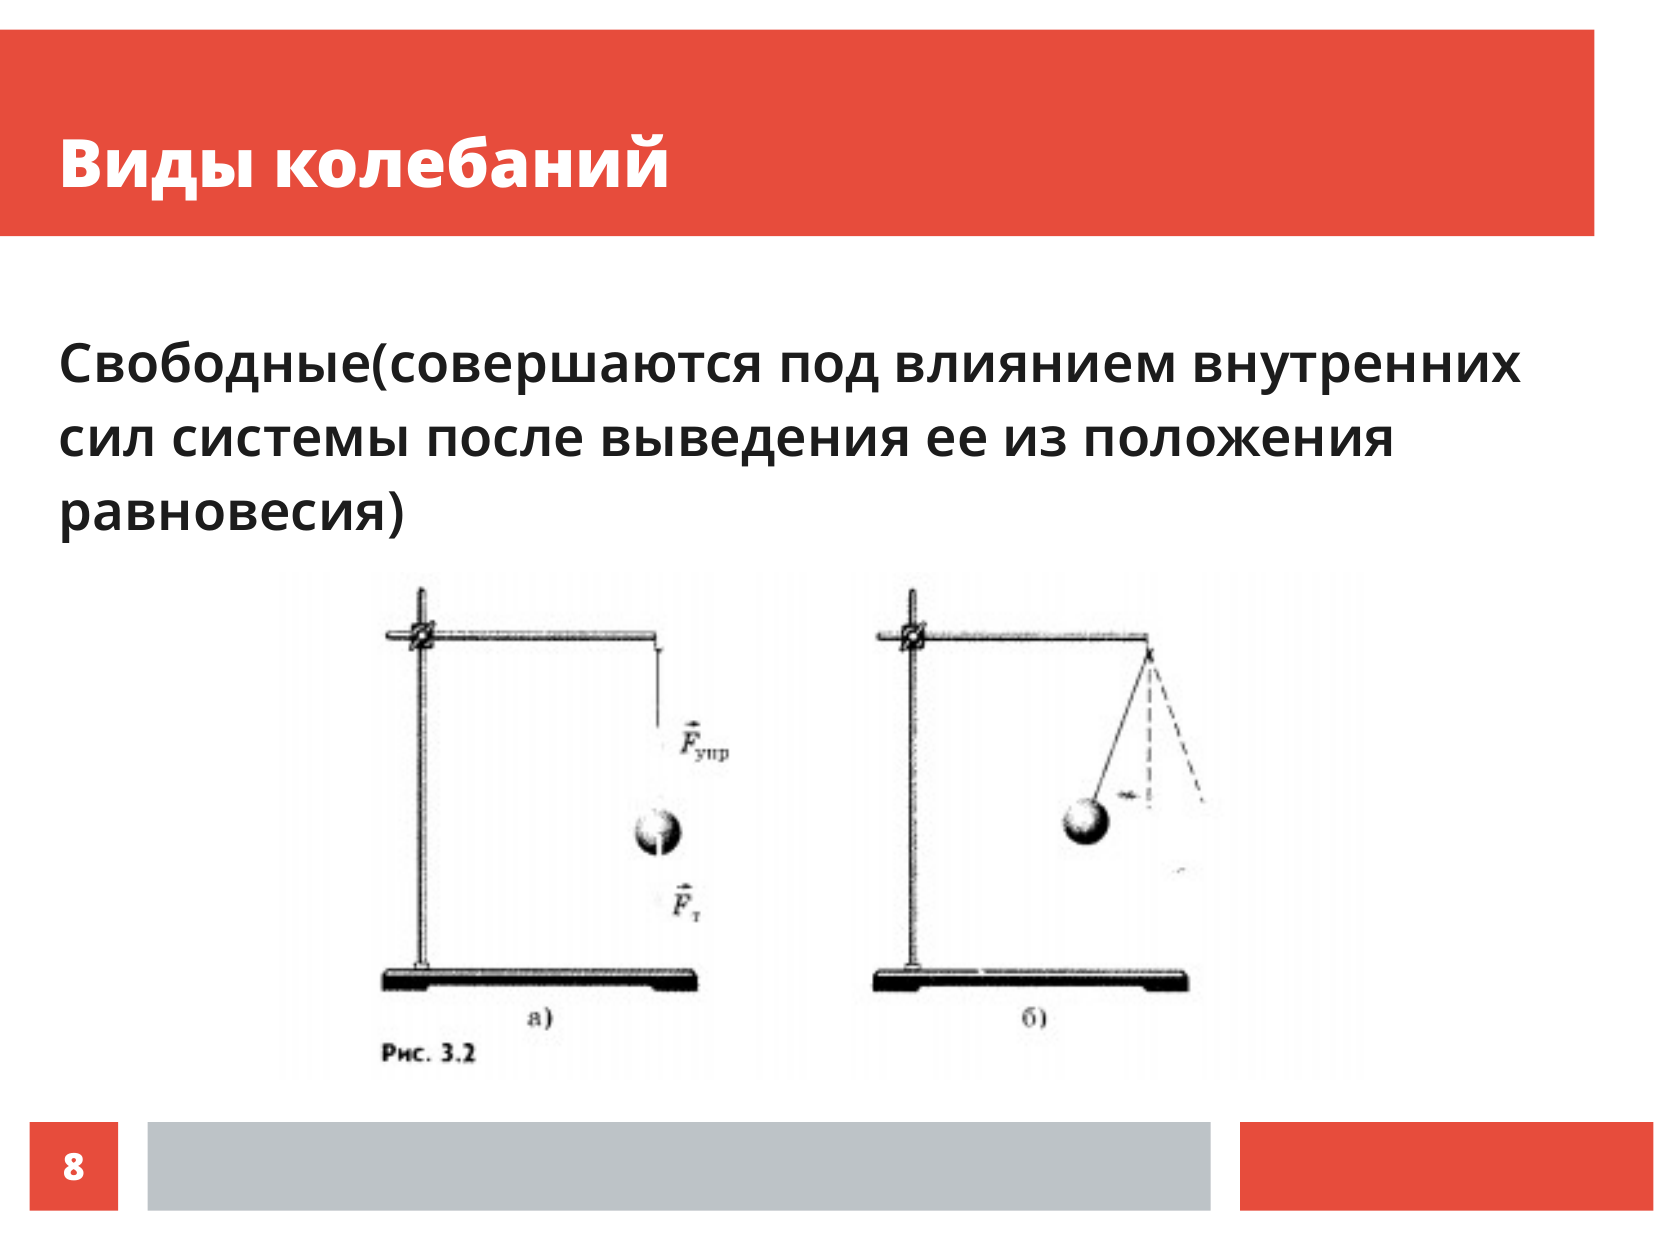

# Виды колебаний
Свободные(совершаются под влиянием внутренних сил системы после выведения ее из положения равновесия)
8